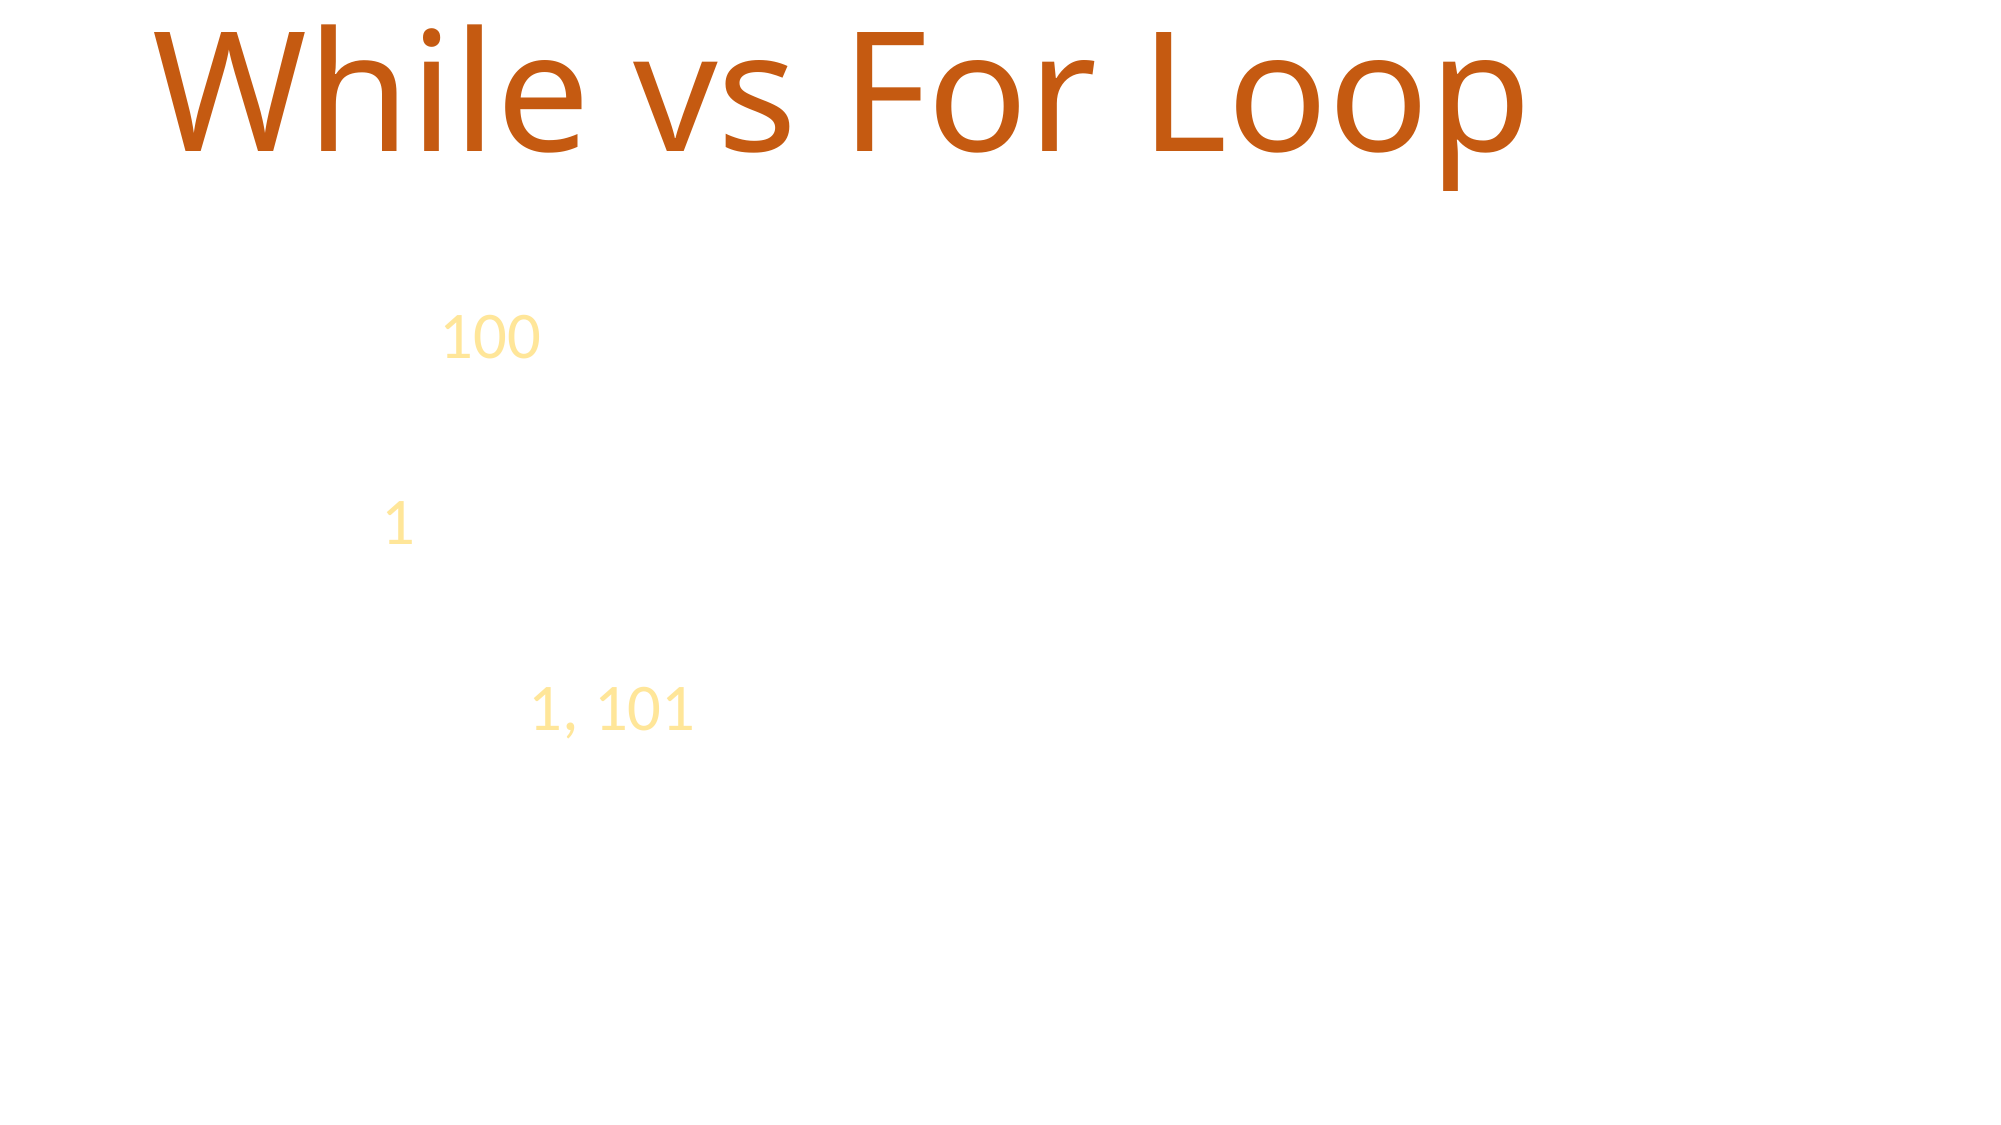

# While vs For Loop
x = 1
while x <= 100:
 print(x)
 x= x + 1
for y in range(1, 101):
 print(y)